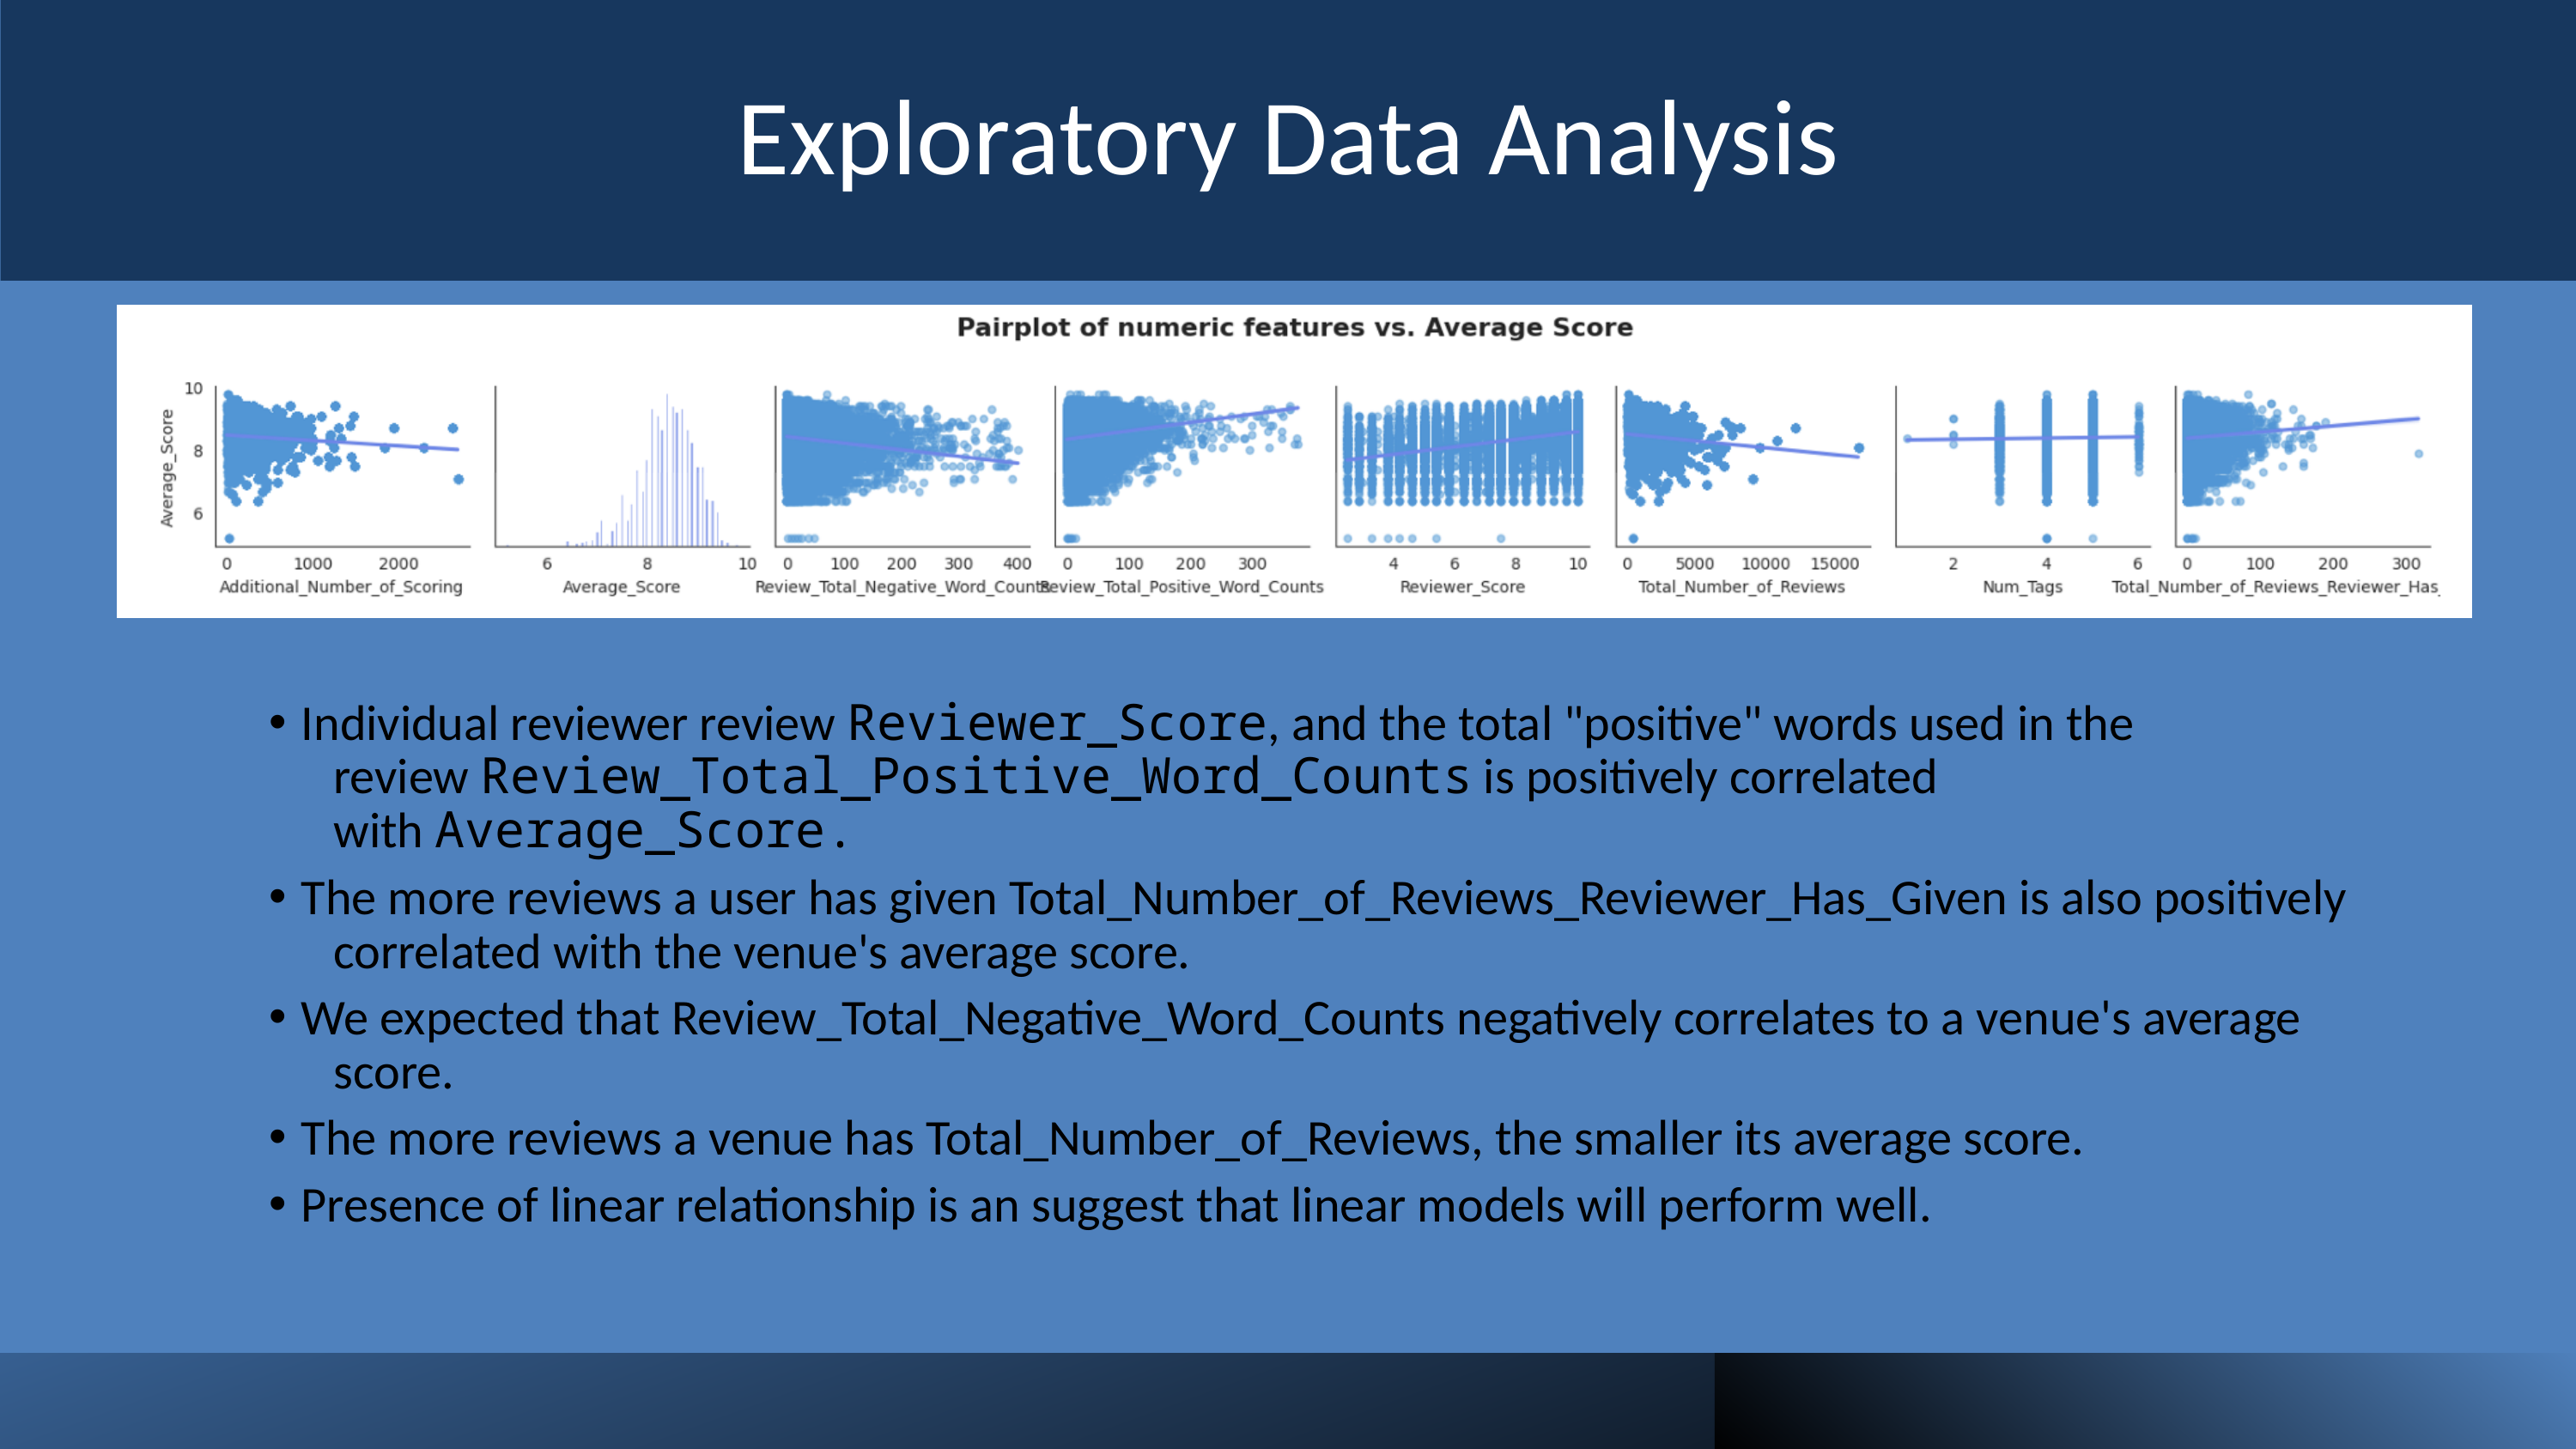

# Exploratory Data Analysis
Individual reviewer review Reviewer_Score, and the total "positive" words used in the review Review_Total_Positive_Word_Counts is positively correlated with Average_Score.
The more reviews a user has given Total_Number_of_Reviews_Reviewer_Has_Given is also positively correlated with the venue's average score.
We expected that Review_Total_Negative_Word_Counts negatively correlates to a venue's average score.
The more reviews a venue has Total_Number_of_Reviews, the smaller its average score.
Presence of linear relationship is an suggest that linear models will perform well.